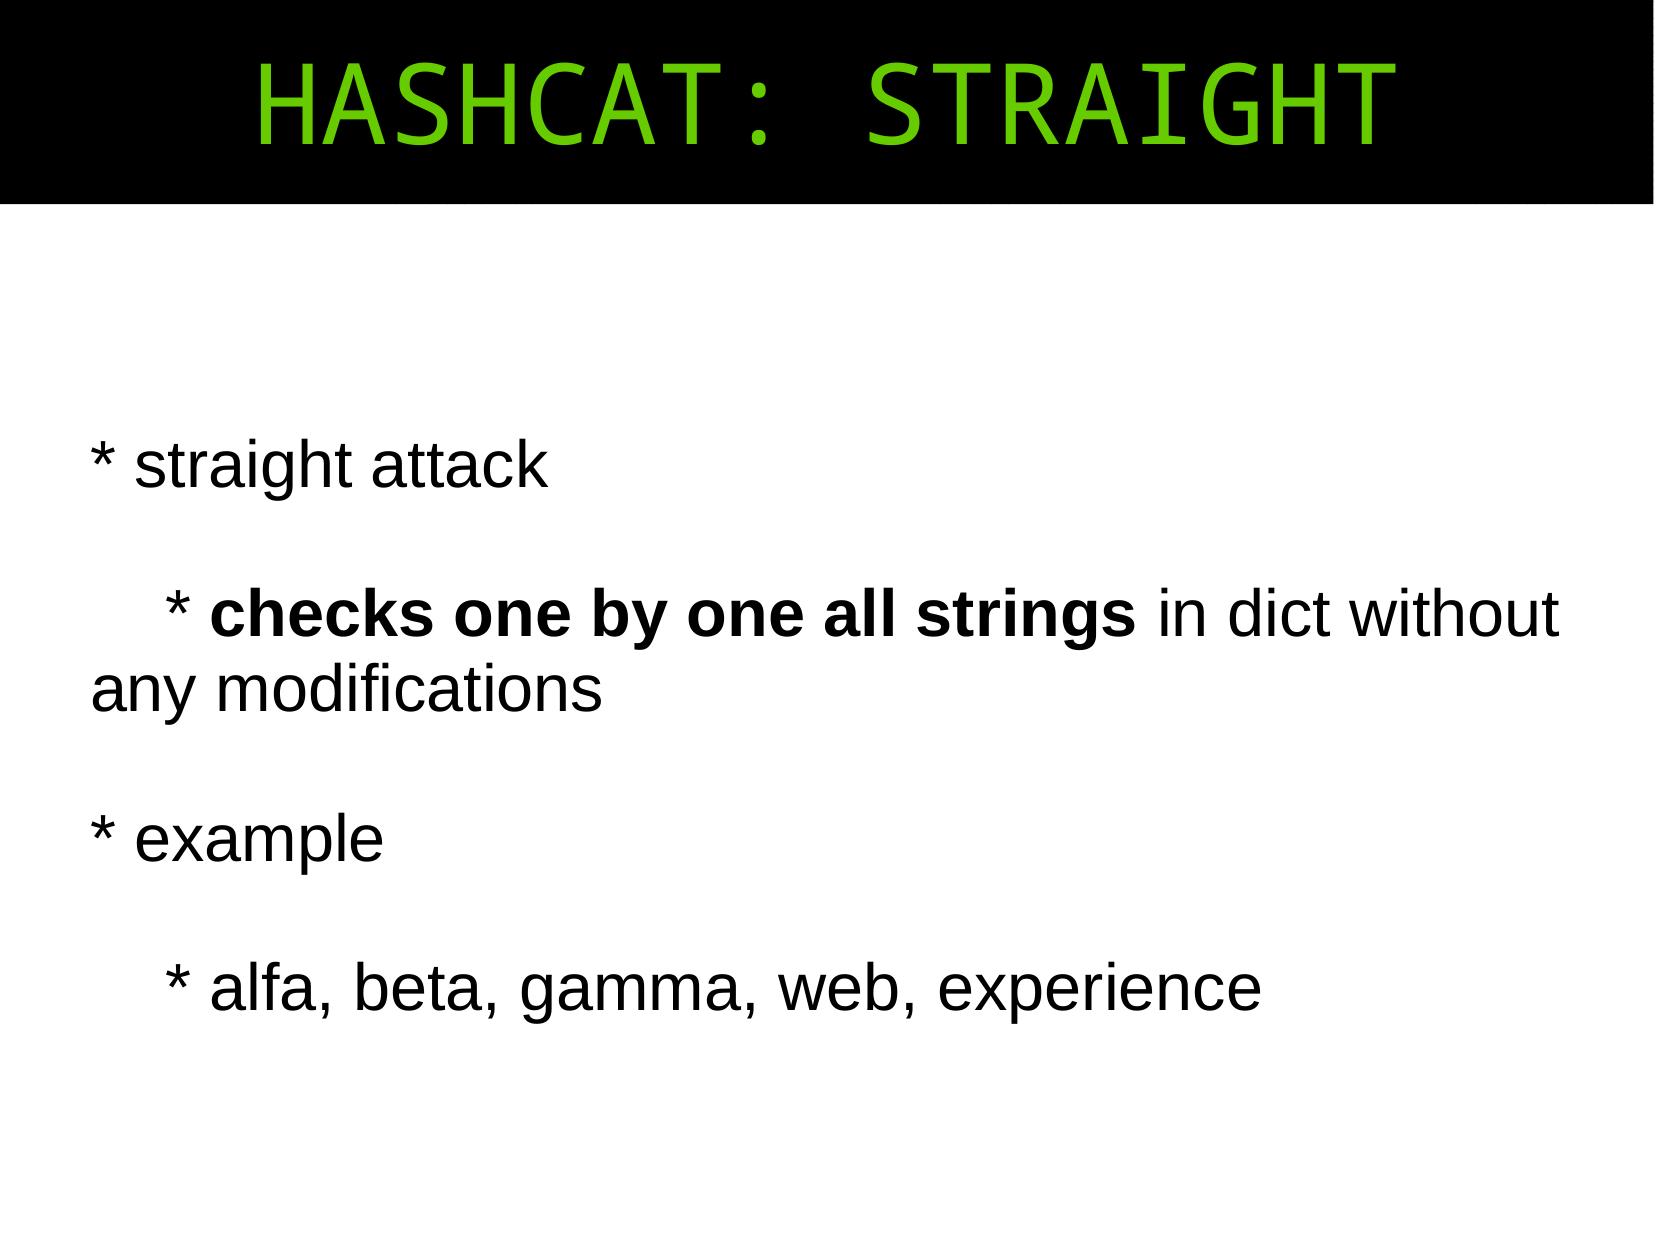

# HASHCAT: STRAIGHT
* straight attack
	* checks one by one all strings in dict without any modifications
* example
	* alfa, beta, gamma, web, experience